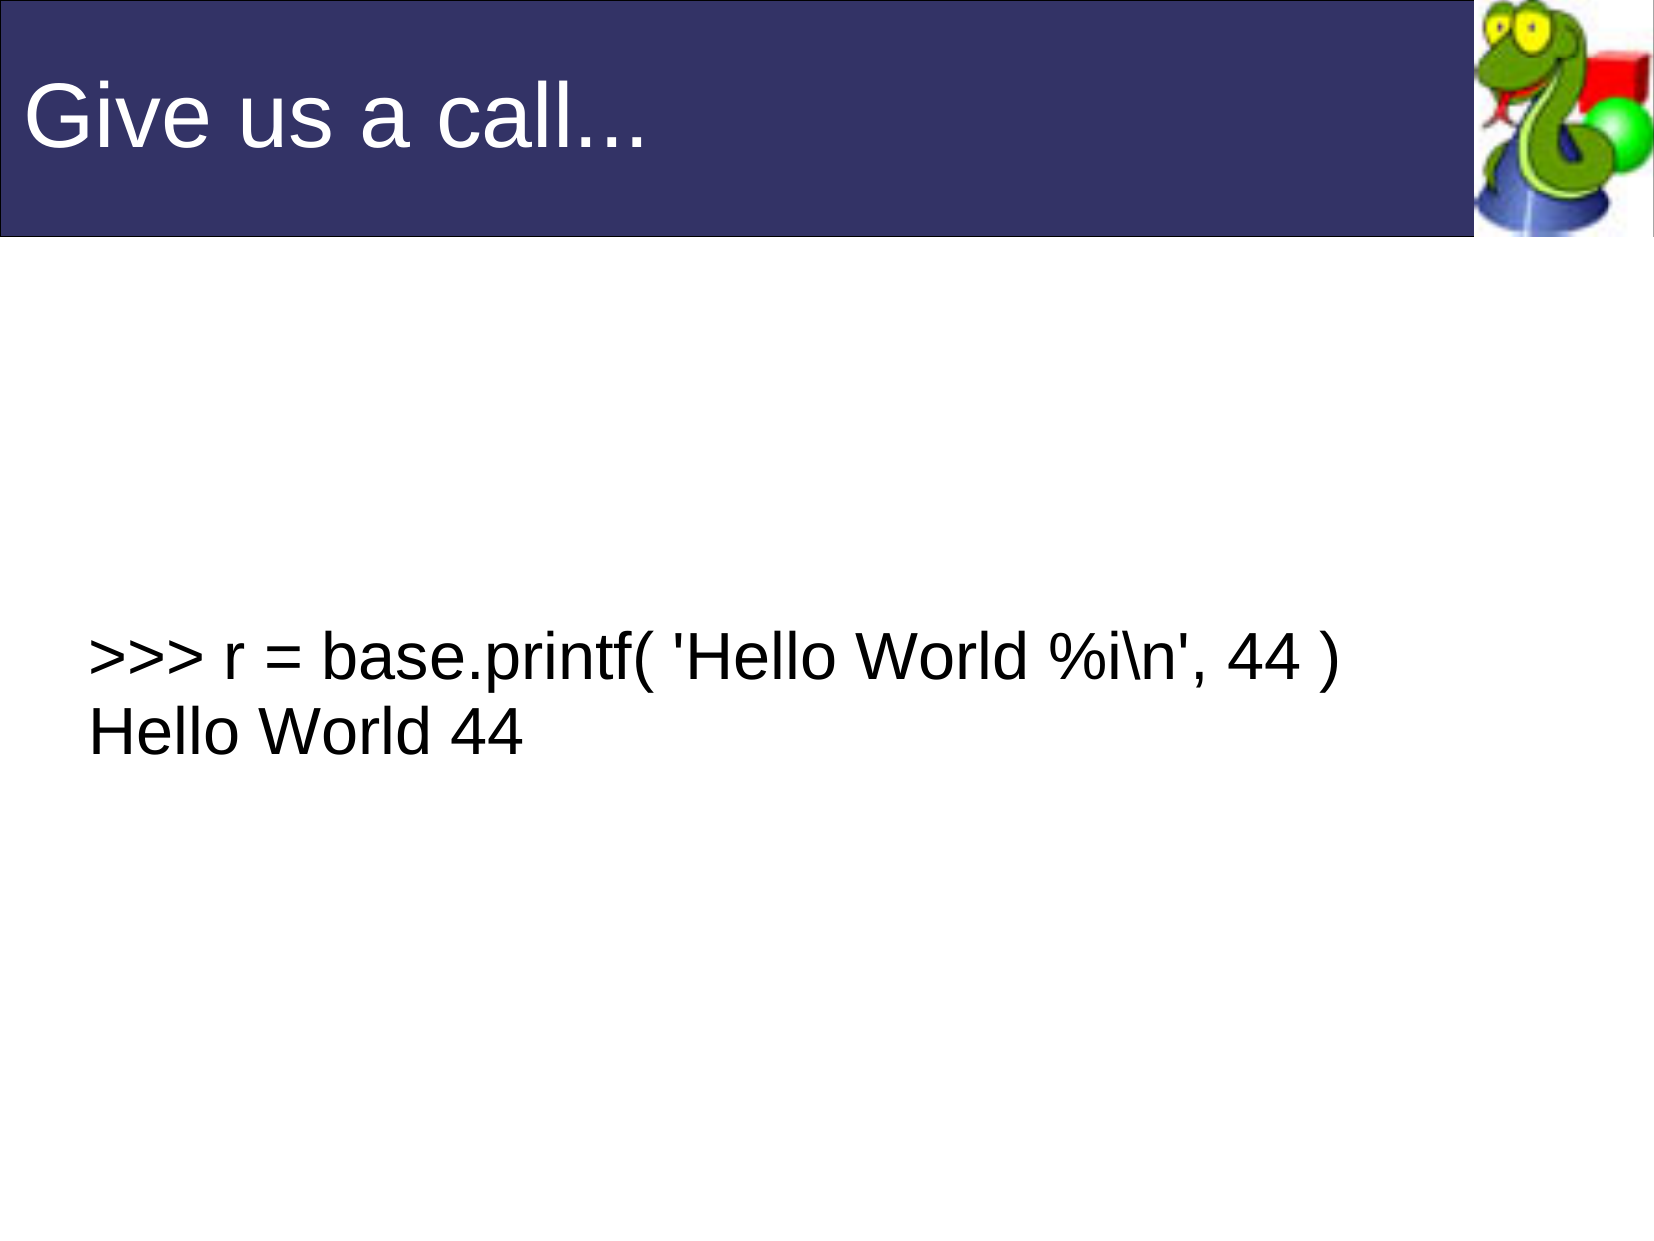

# Give us a call...
>>> r = base.printf( 'Hello World %i\n', 44 )
Hello World 44